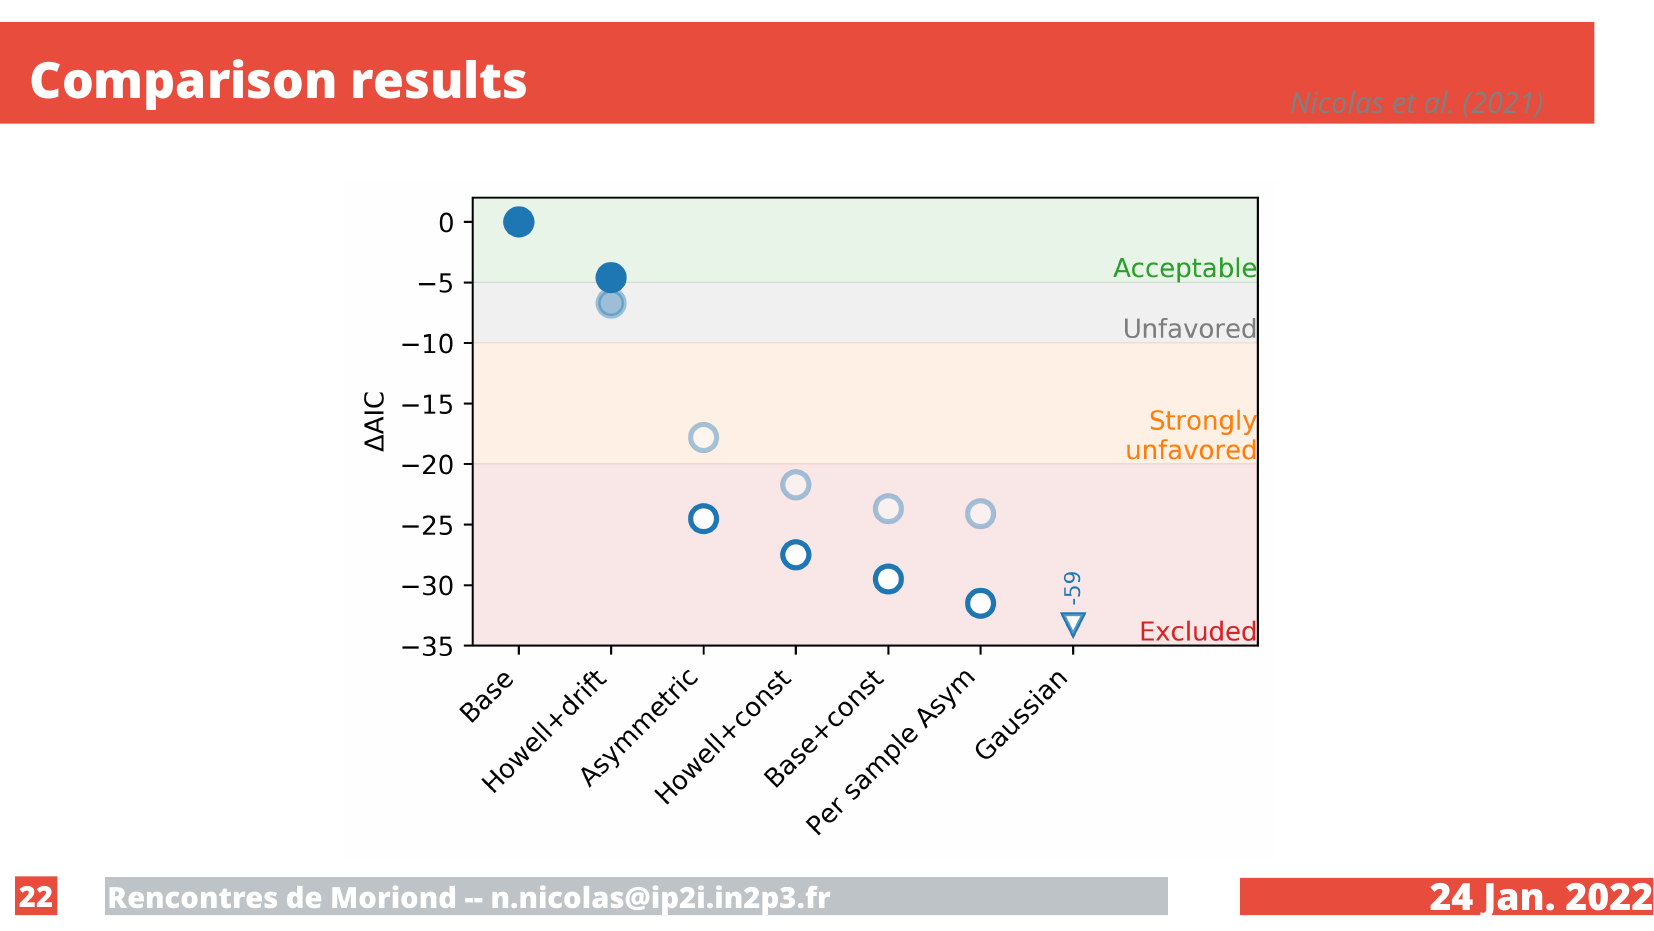

# Comparison results
Nicolas et al. (2021)
22
Rencontres de Moriond -- n.nicolas@ip2i.in2p3.fr
24 Jan. 2022